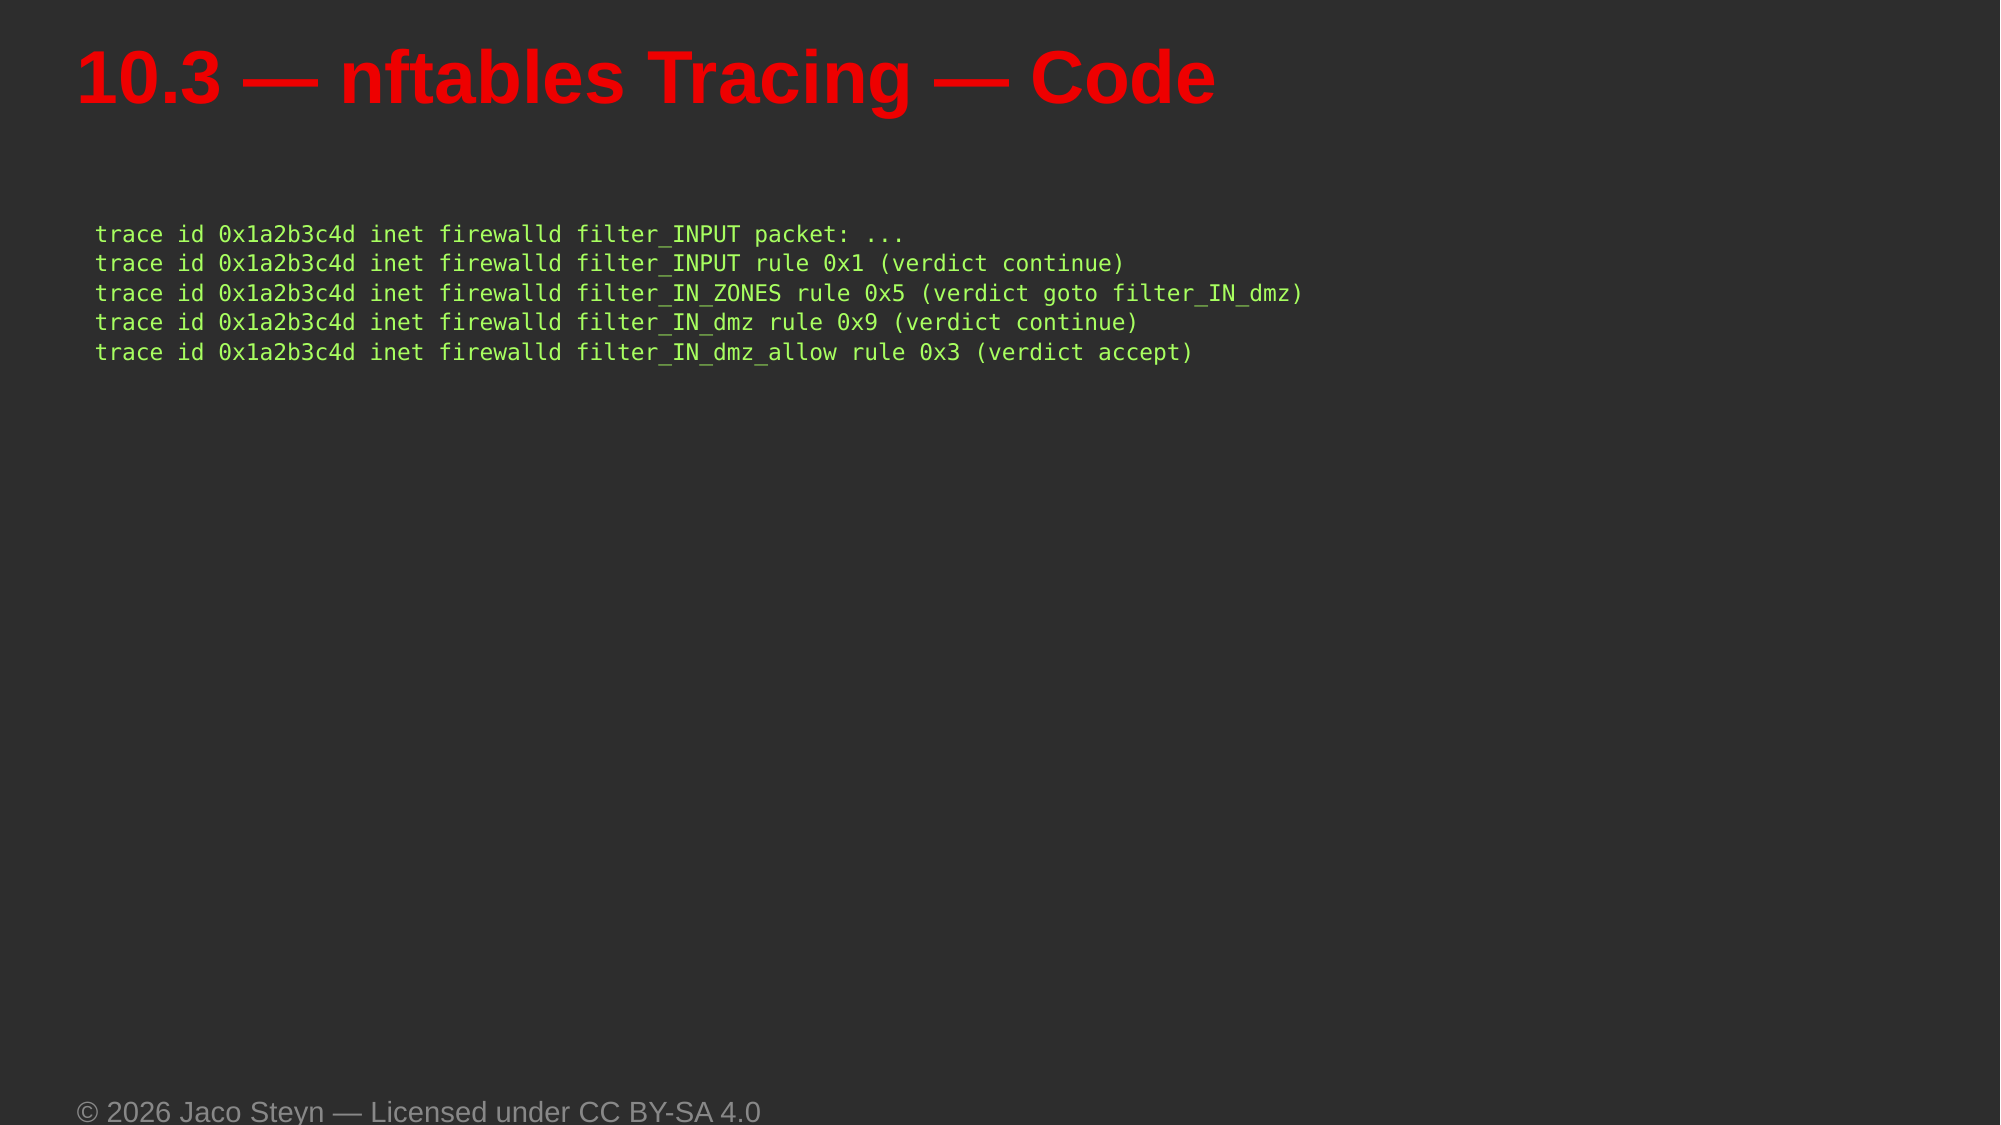

10.3 — nftables Tracing — Code
trace id 0x1a2b3c4d inet firewalld filter_INPUT packet: ...
trace id 0x1a2b3c4d inet firewalld filter_INPUT rule 0x1 (verdict continue)
trace id 0x1a2b3c4d inet firewalld filter_IN_ZONES rule 0x5 (verdict goto filter_IN_dmz)
trace id 0x1a2b3c4d inet firewalld filter_IN_dmz rule 0x9 (verdict continue)
trace id 0x1a2b3c4d inet firewalld filter_IN_dmz_allow rule 0x3 (verdict accept)
© 2026 Jaco Steyn — Licensed under CC BY-SA 4.0